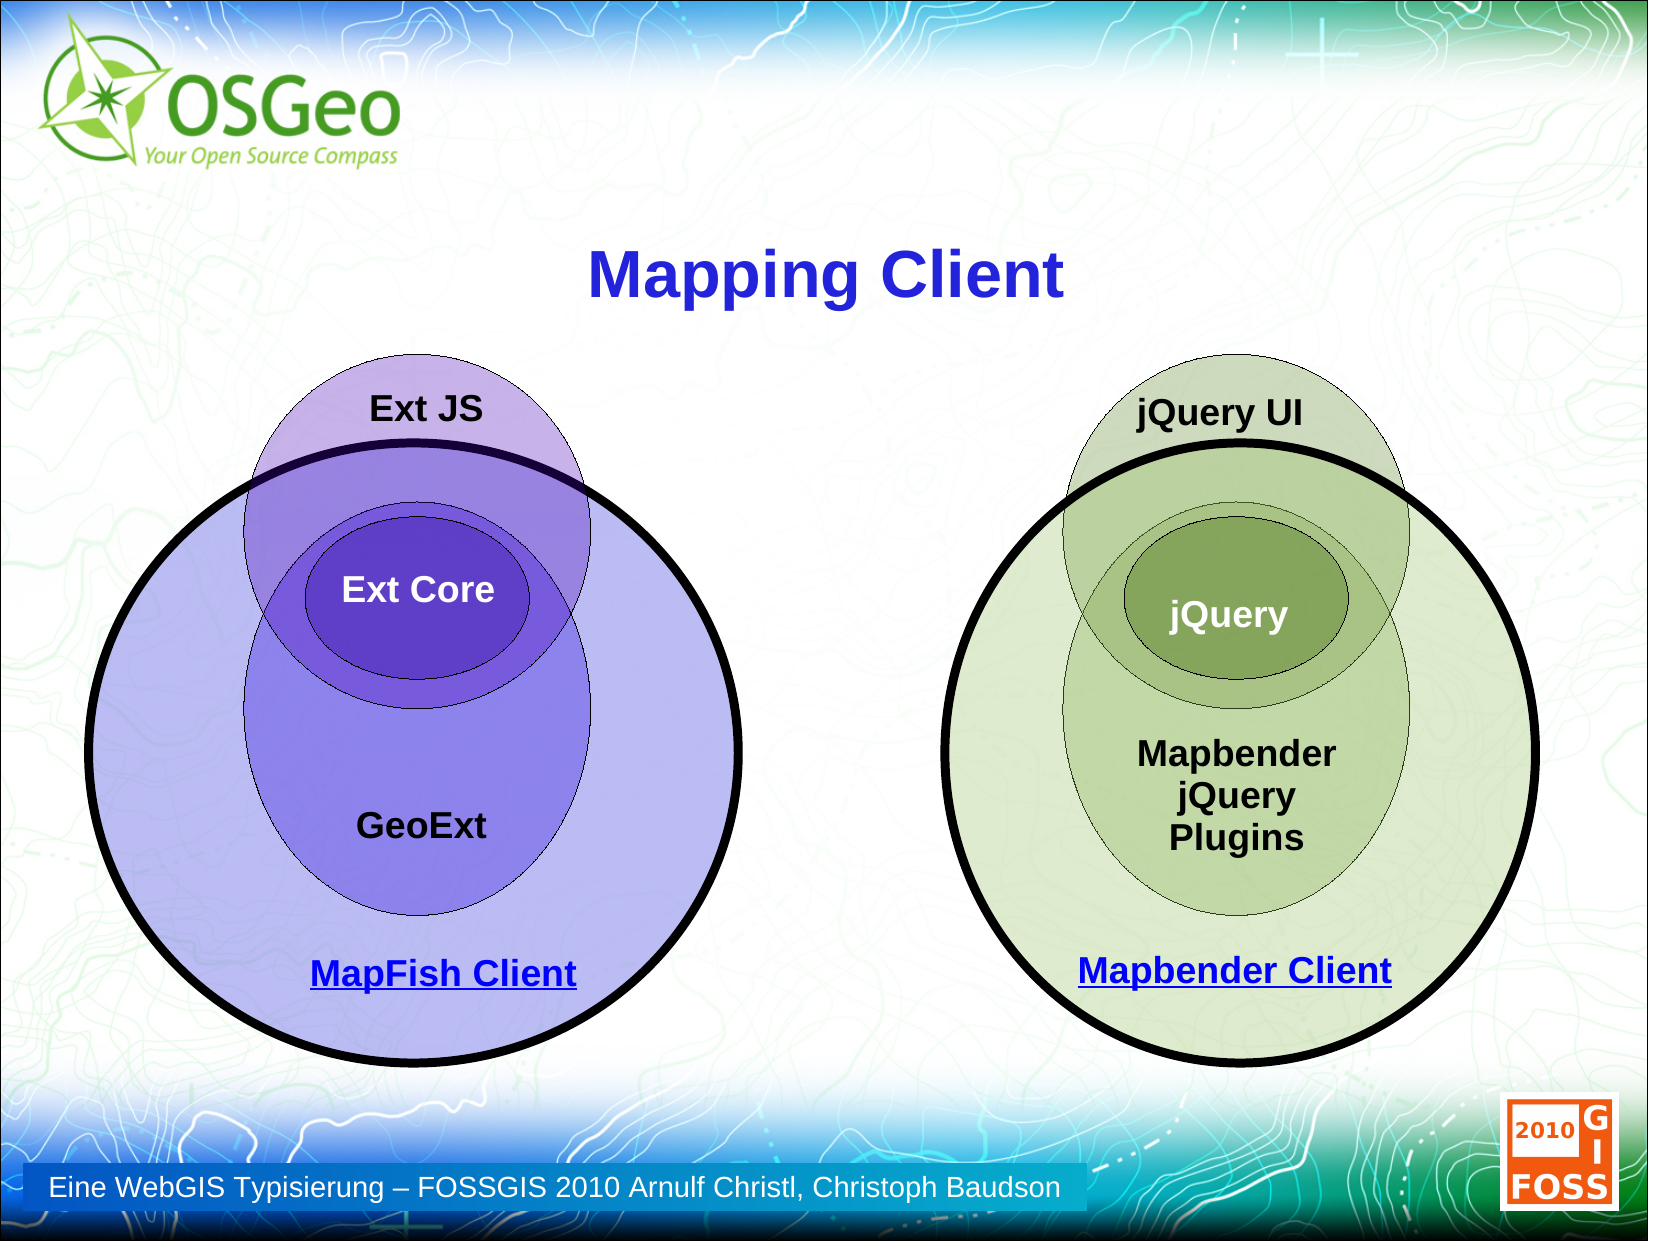

# Mapping Client
Ext JS
jQuery UI
Ext Core
jQuery
Mapbender
jQuery
Plugins
GeoExt
Mapbender Client
MapFish Client